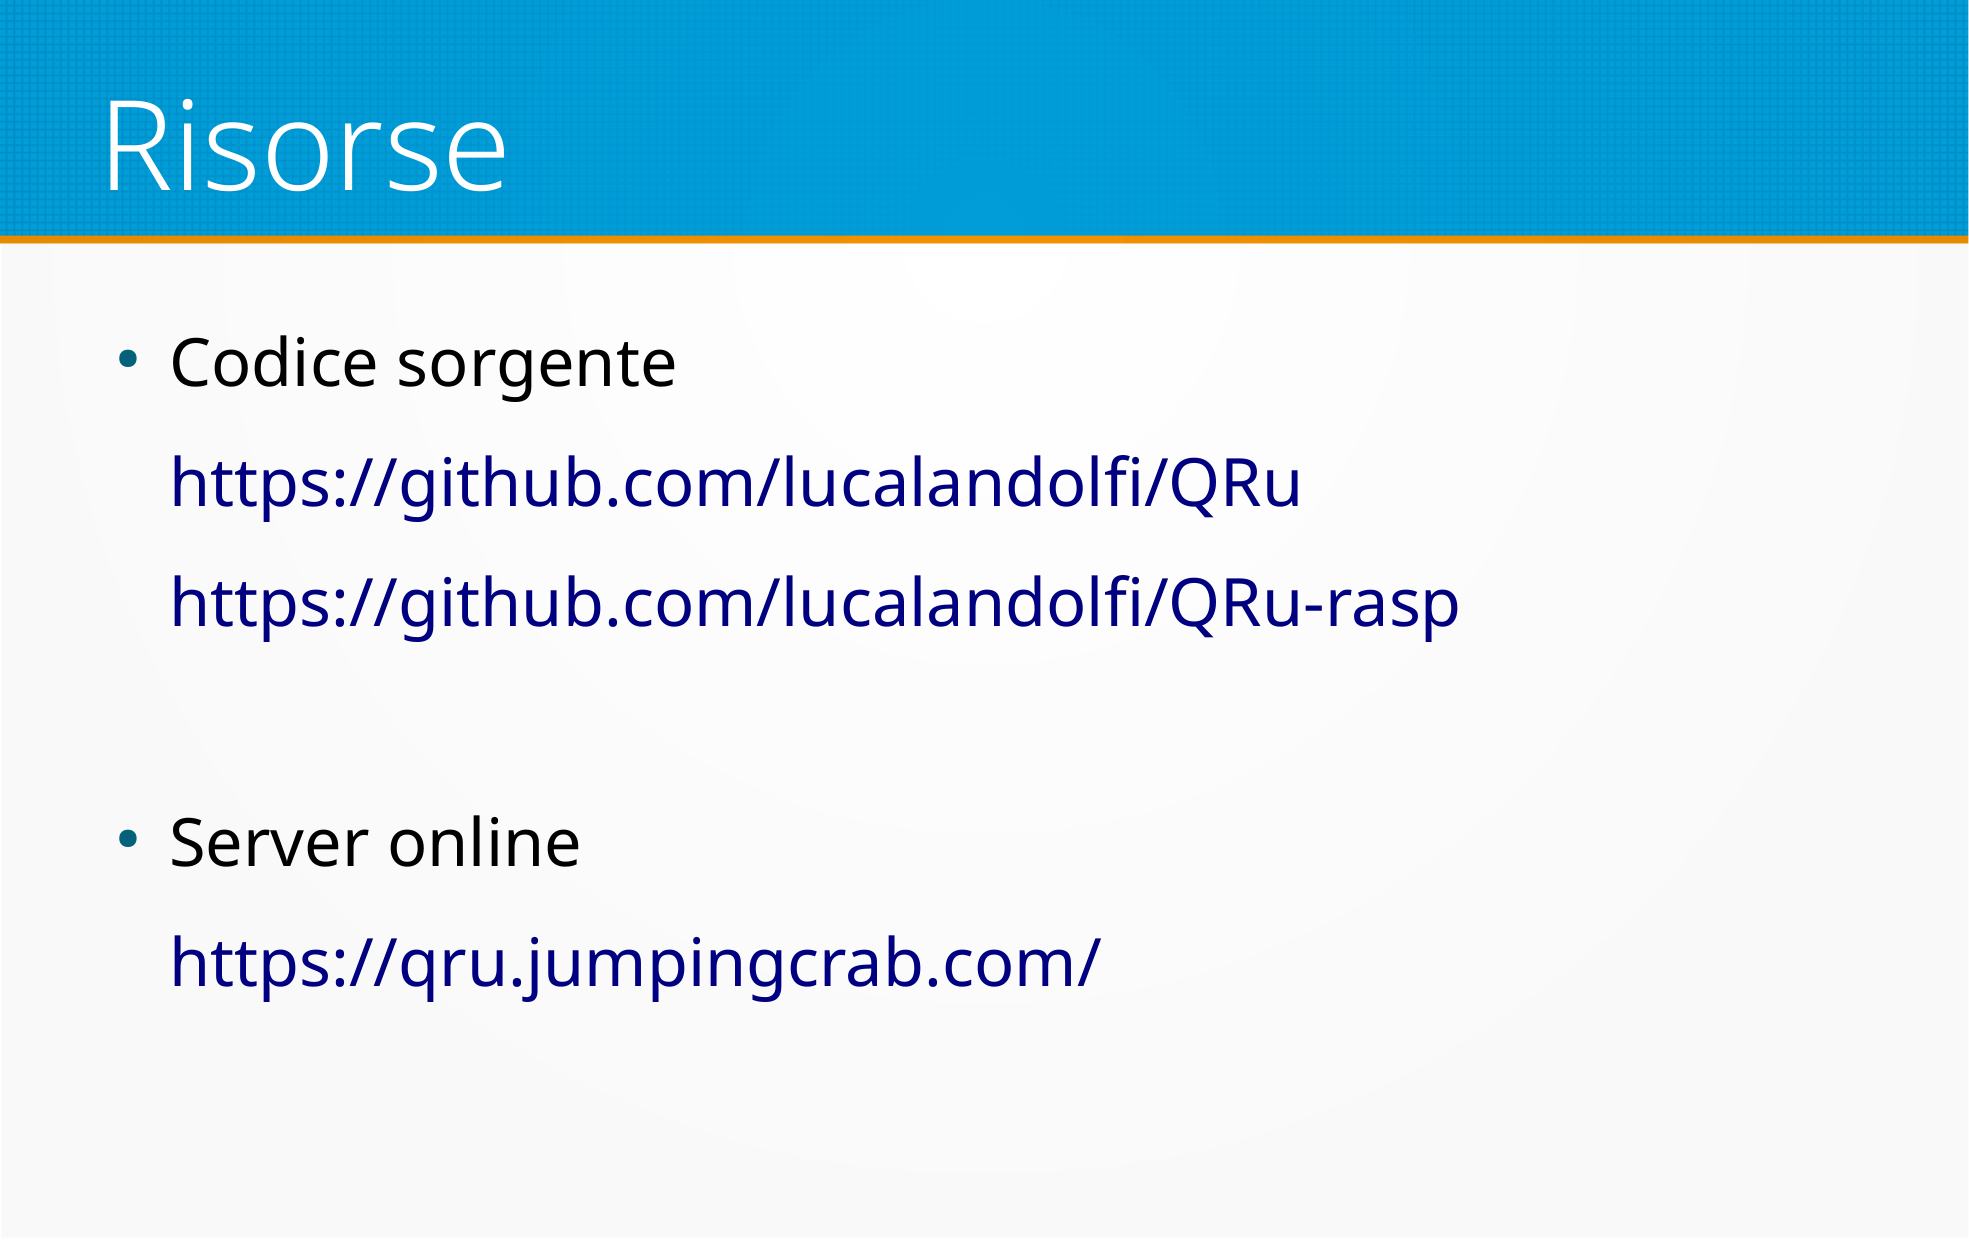

# Risorse
Codice sorgente
https://github.com/lucalandolfi/QRu
https://github.com/lucalandolfi/QRu-rasp
Server online
https://qru.jumpingcrab.com/